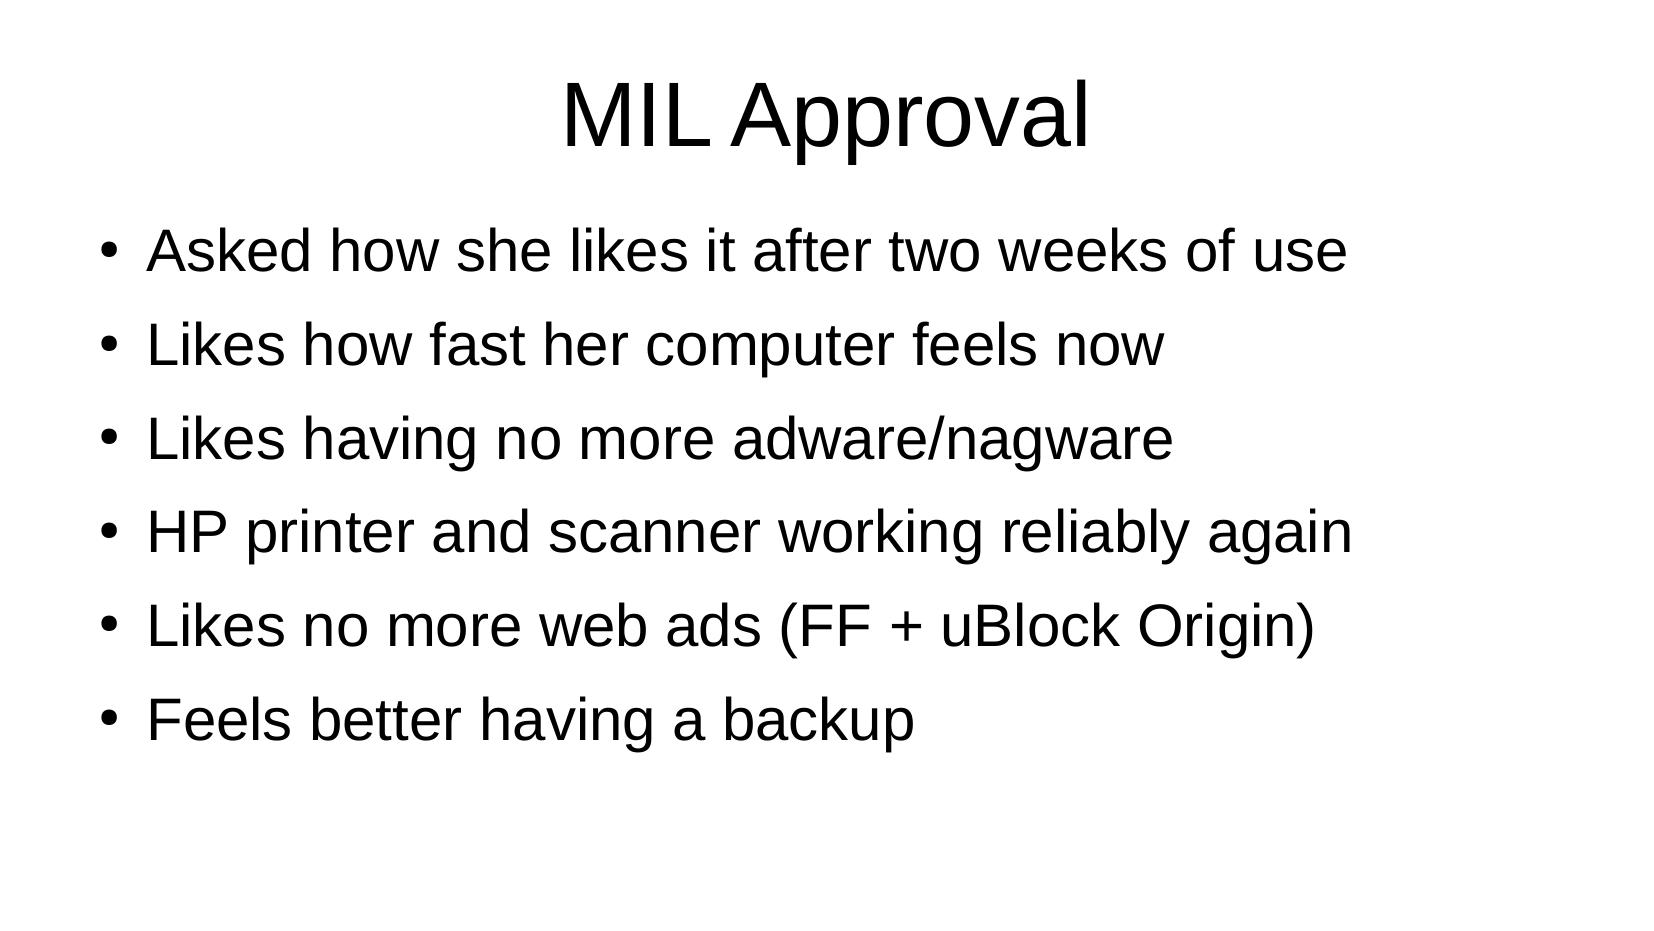

# MIL Approval
Asked how she likes it after two weeks of use
Likes how fast her computer feels now
Likes having no more adware/nagware
HP printer and scanner working reliably again
Likes no more web ads (FF + uBlock Origin)
Feels better having a backup